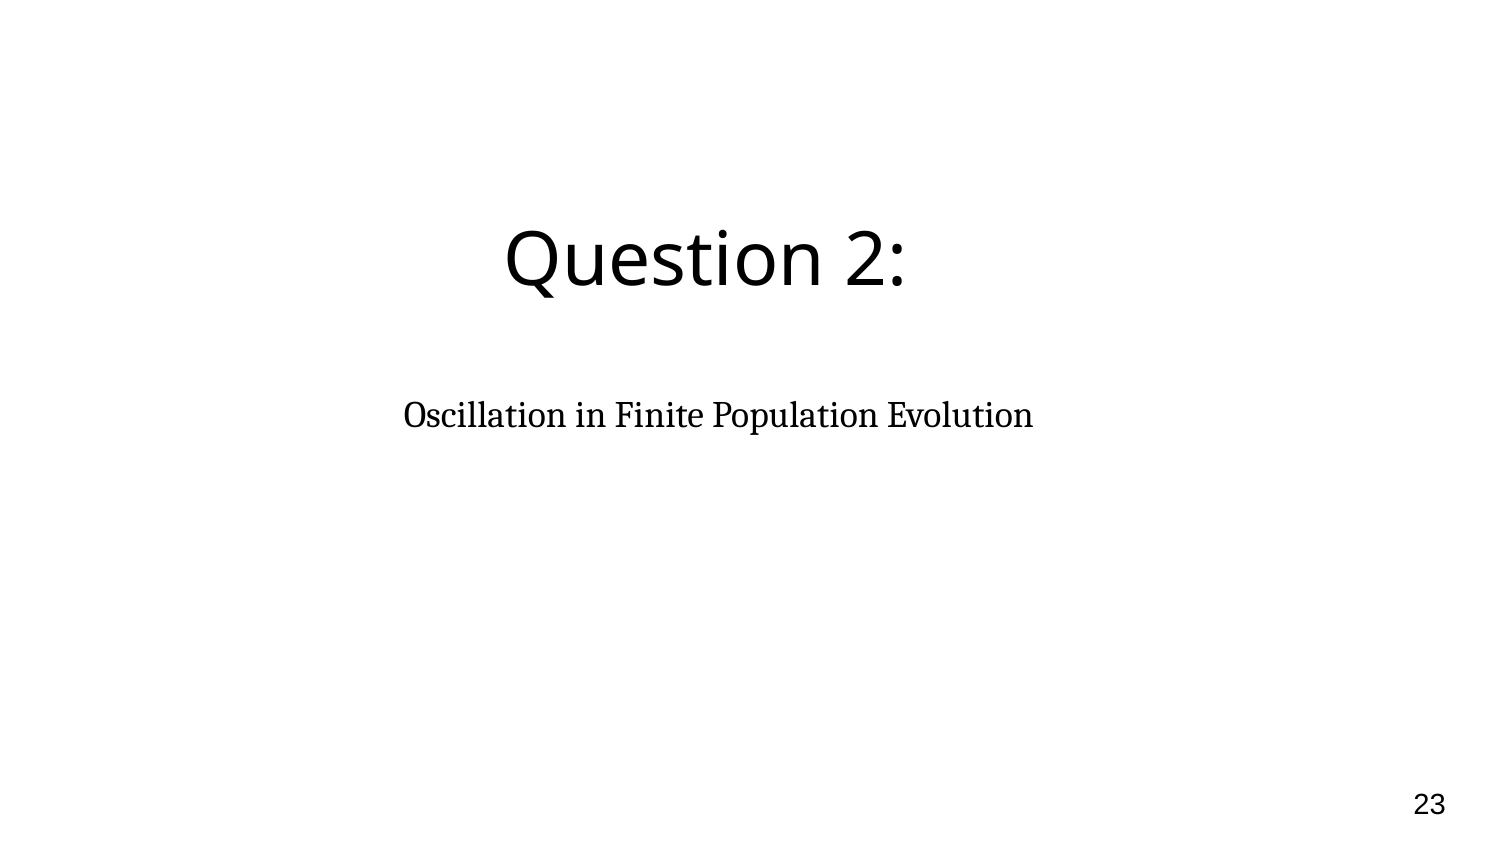

# Question 2:
Oscillation in Finite Population Evolution
23